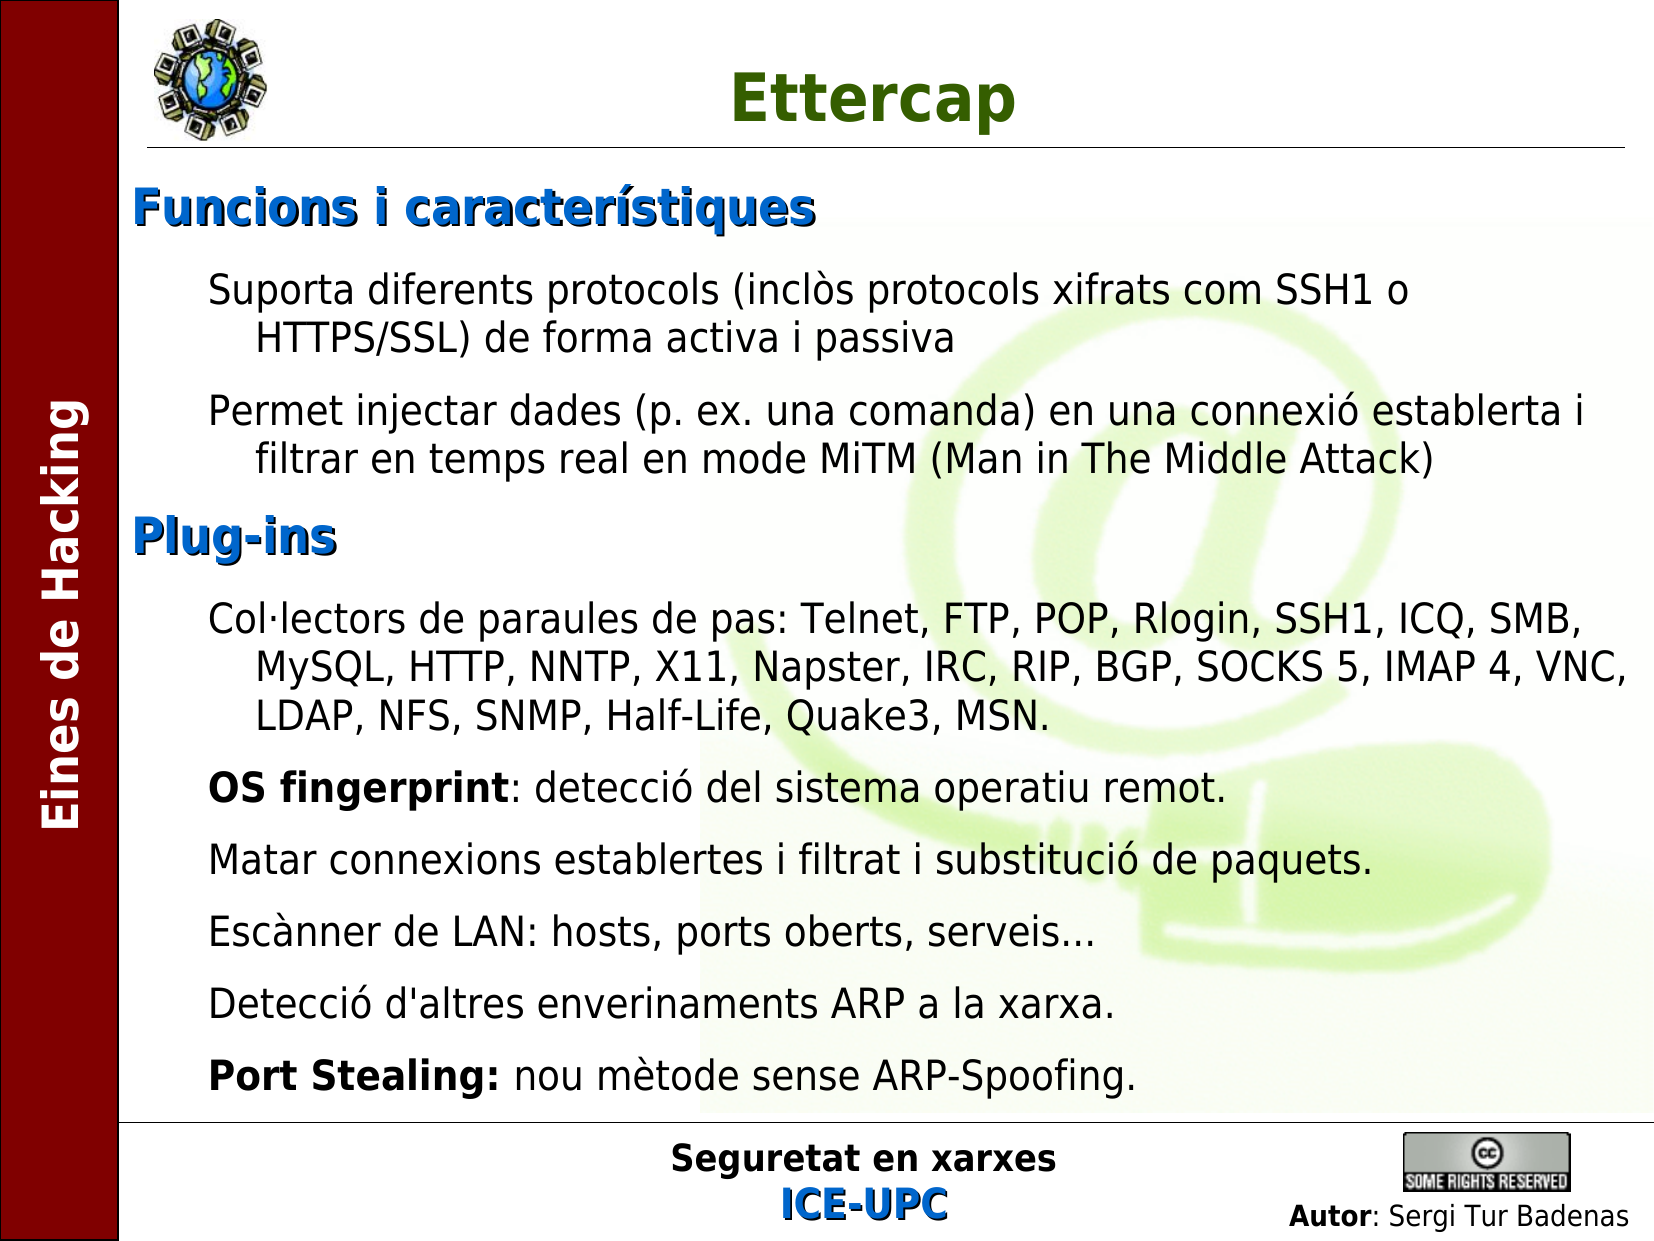

# Ettercap
Funcions i característiques
Suporta diferents protocols (inclòs protocols xifrats com SSH1 o HTTPS/SSL) de forma activa i passiva
Permet injectar dades (p. ex. una comanda) en una connexió establerta i filtrar en temps real en mode MiTM (Man in The Middle Attack)
Plug-ins
Col·lectors de paraules de pas: Telnet, FTP, POP, Rlogin, SSH1, ICQ, SMB, MySQL, HTTP, NNTP, X11, Napster, IRC, RIP, BGP, SOCKS 5, IMAP 4, VNC, LDAP, NFS, SNMP, Half-Life, Quake3, MSN.
OS fingerprint: detecció del sistema operatiu remot.
Matar connexions establertes i filtrat i substitució de paquets.
Escànner de LAN: hosts, ports oberts, serveis...
Detecció d'altres enverinaments ARP a la xarxa.
Port Stealing: nou mètode sense ARP-Spoofing.